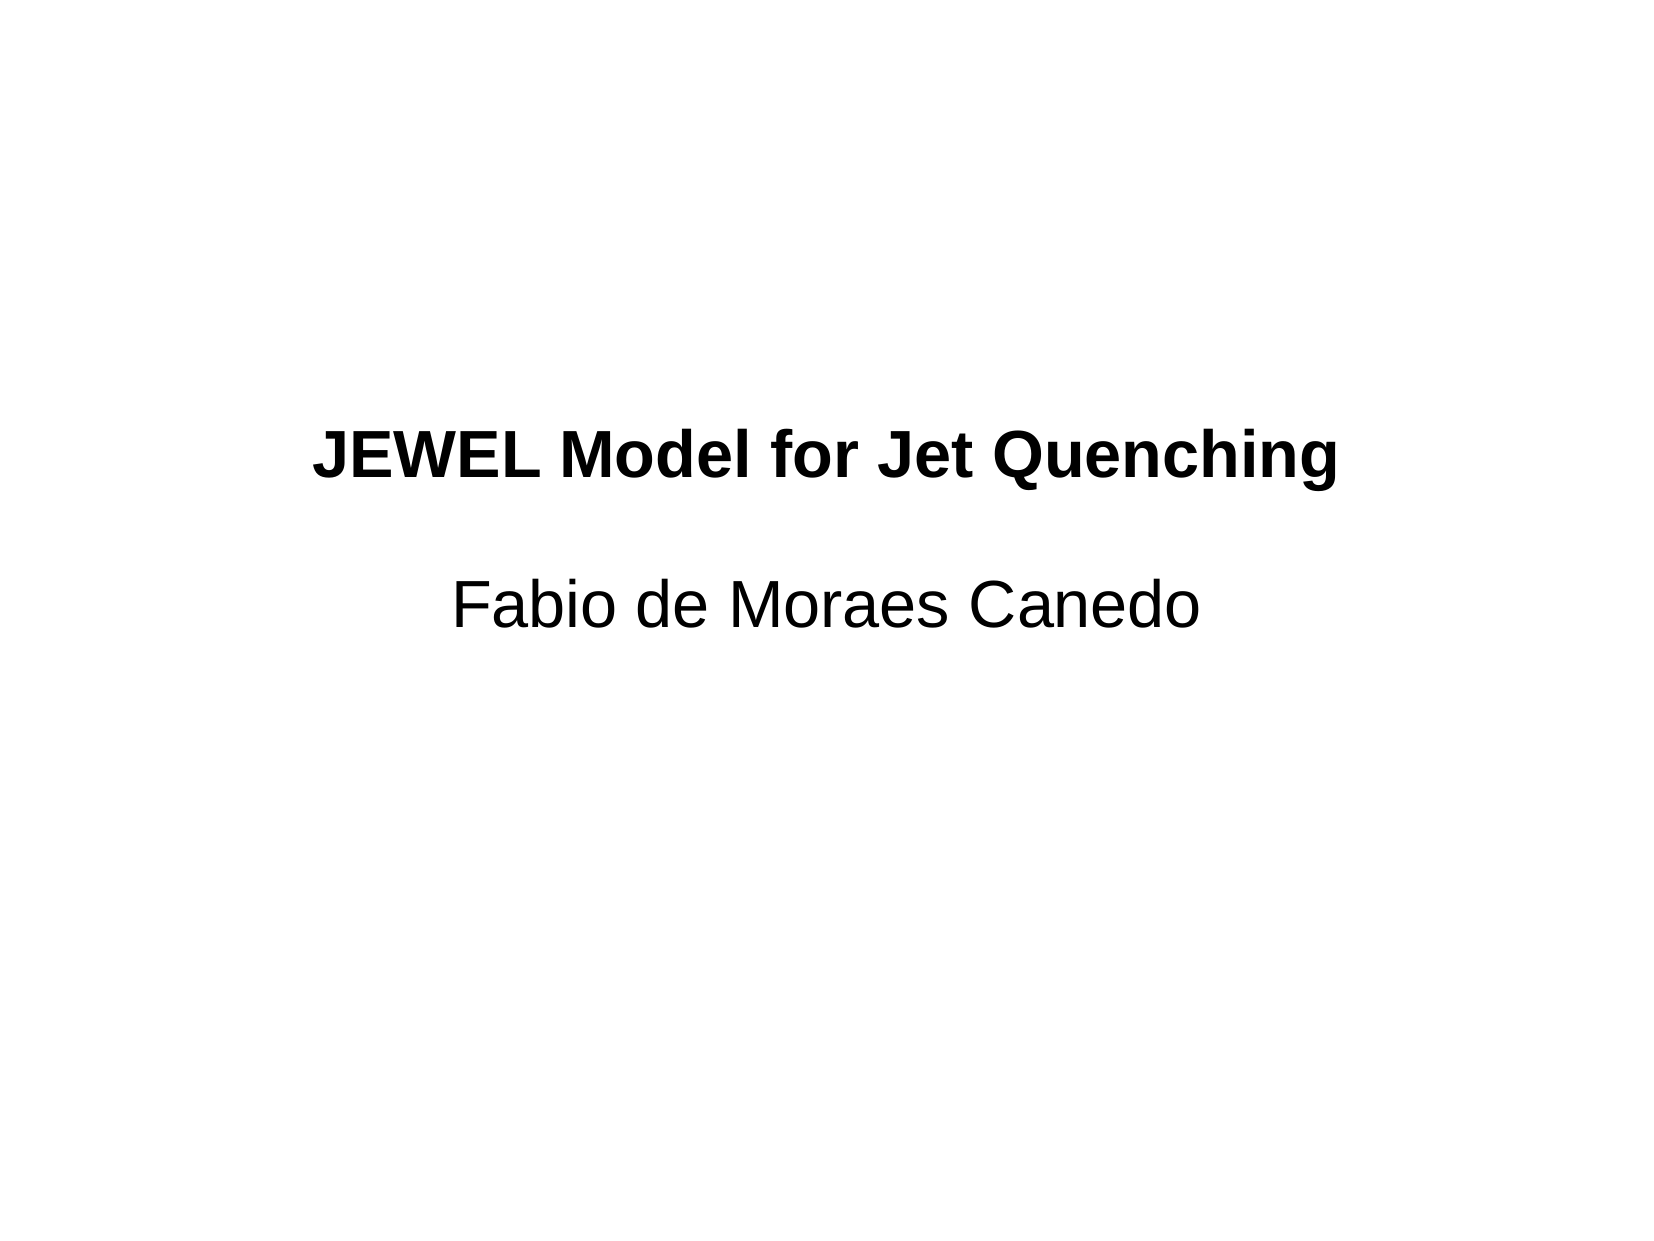

# JEWEL Model for Jet Quenching
Fabio de Moraes Canedo